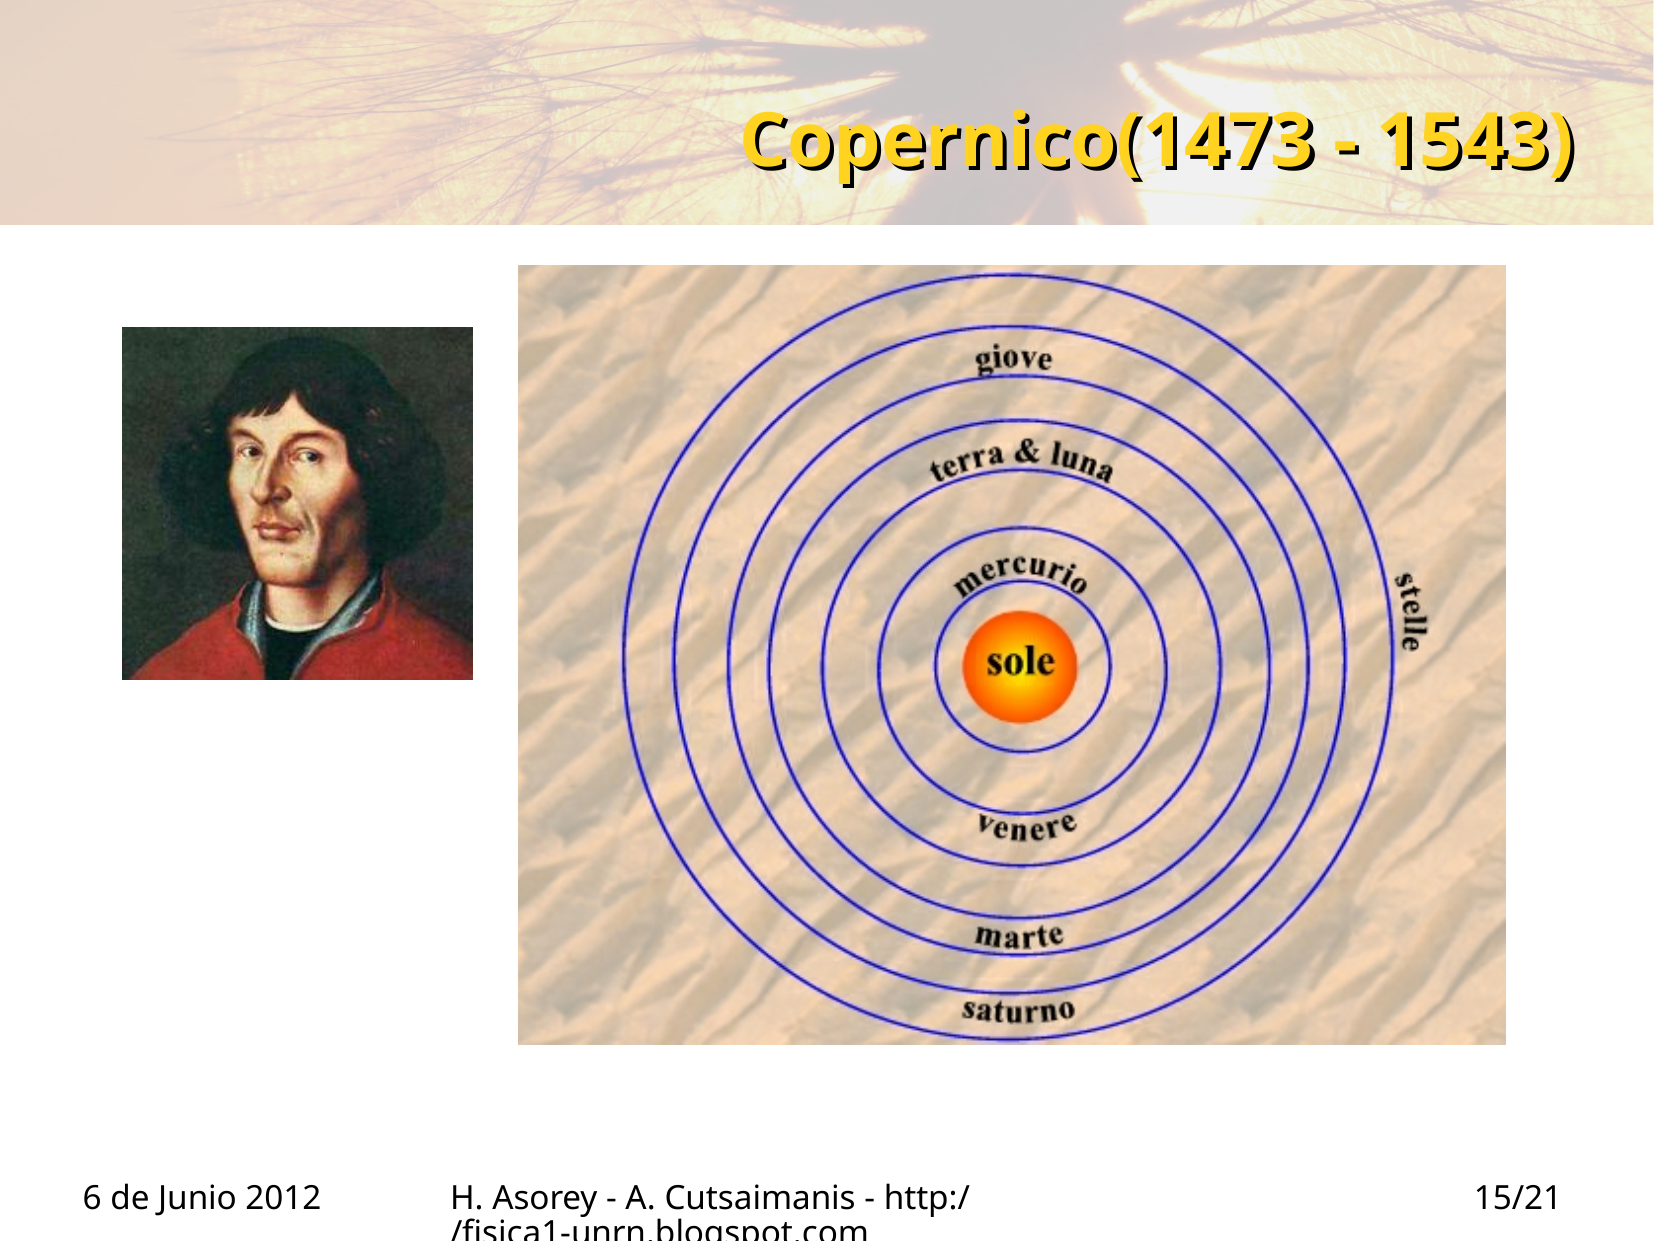

# Copernico(1473 - 1543)
6 de Junio 2012
H. Asorey - A. Cutsaimanis - http://fisica1-unrn.blogspot.com
15